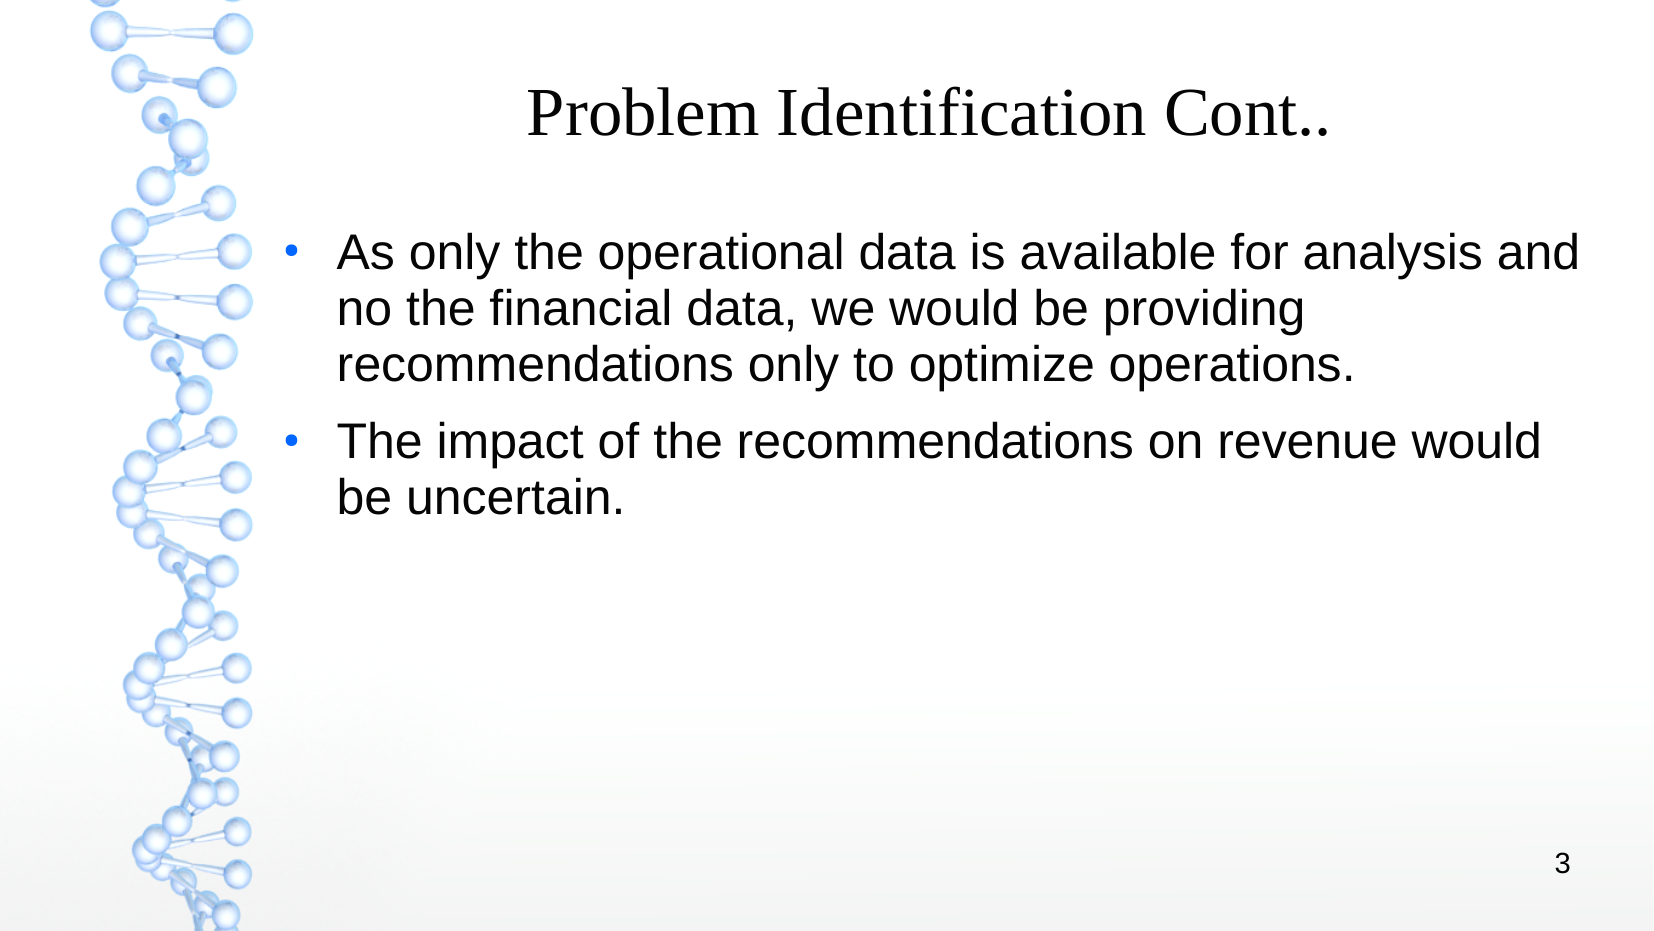

# Problem Identification Cont..
As only the operational data is available for analysis and no the financial data, we would be providing recommendations only to optimize operations.
The impact of the recommendations on revenue would be uncertain.
3